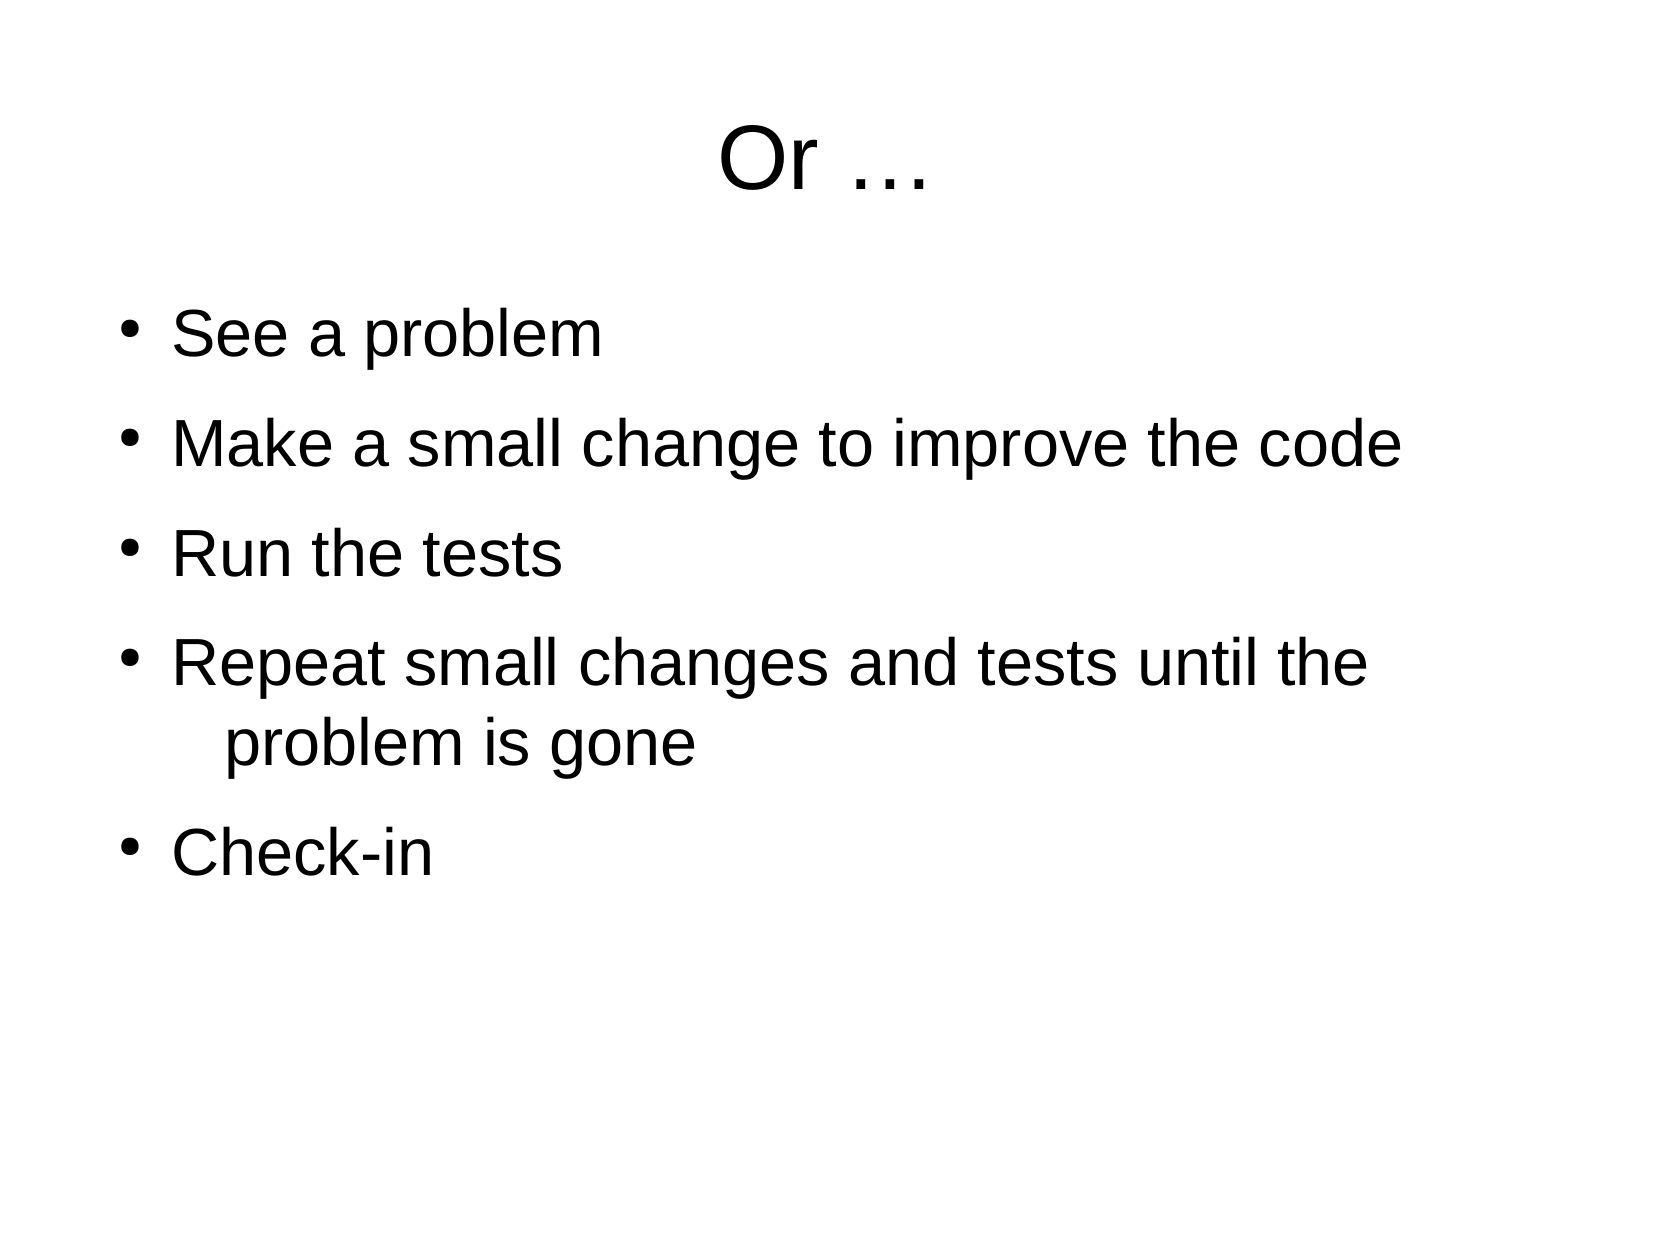

# Or …
See a problem
Make a small change to improve the code
Run the tests
Repeat small changes and tests until the problem is gone
Check-in